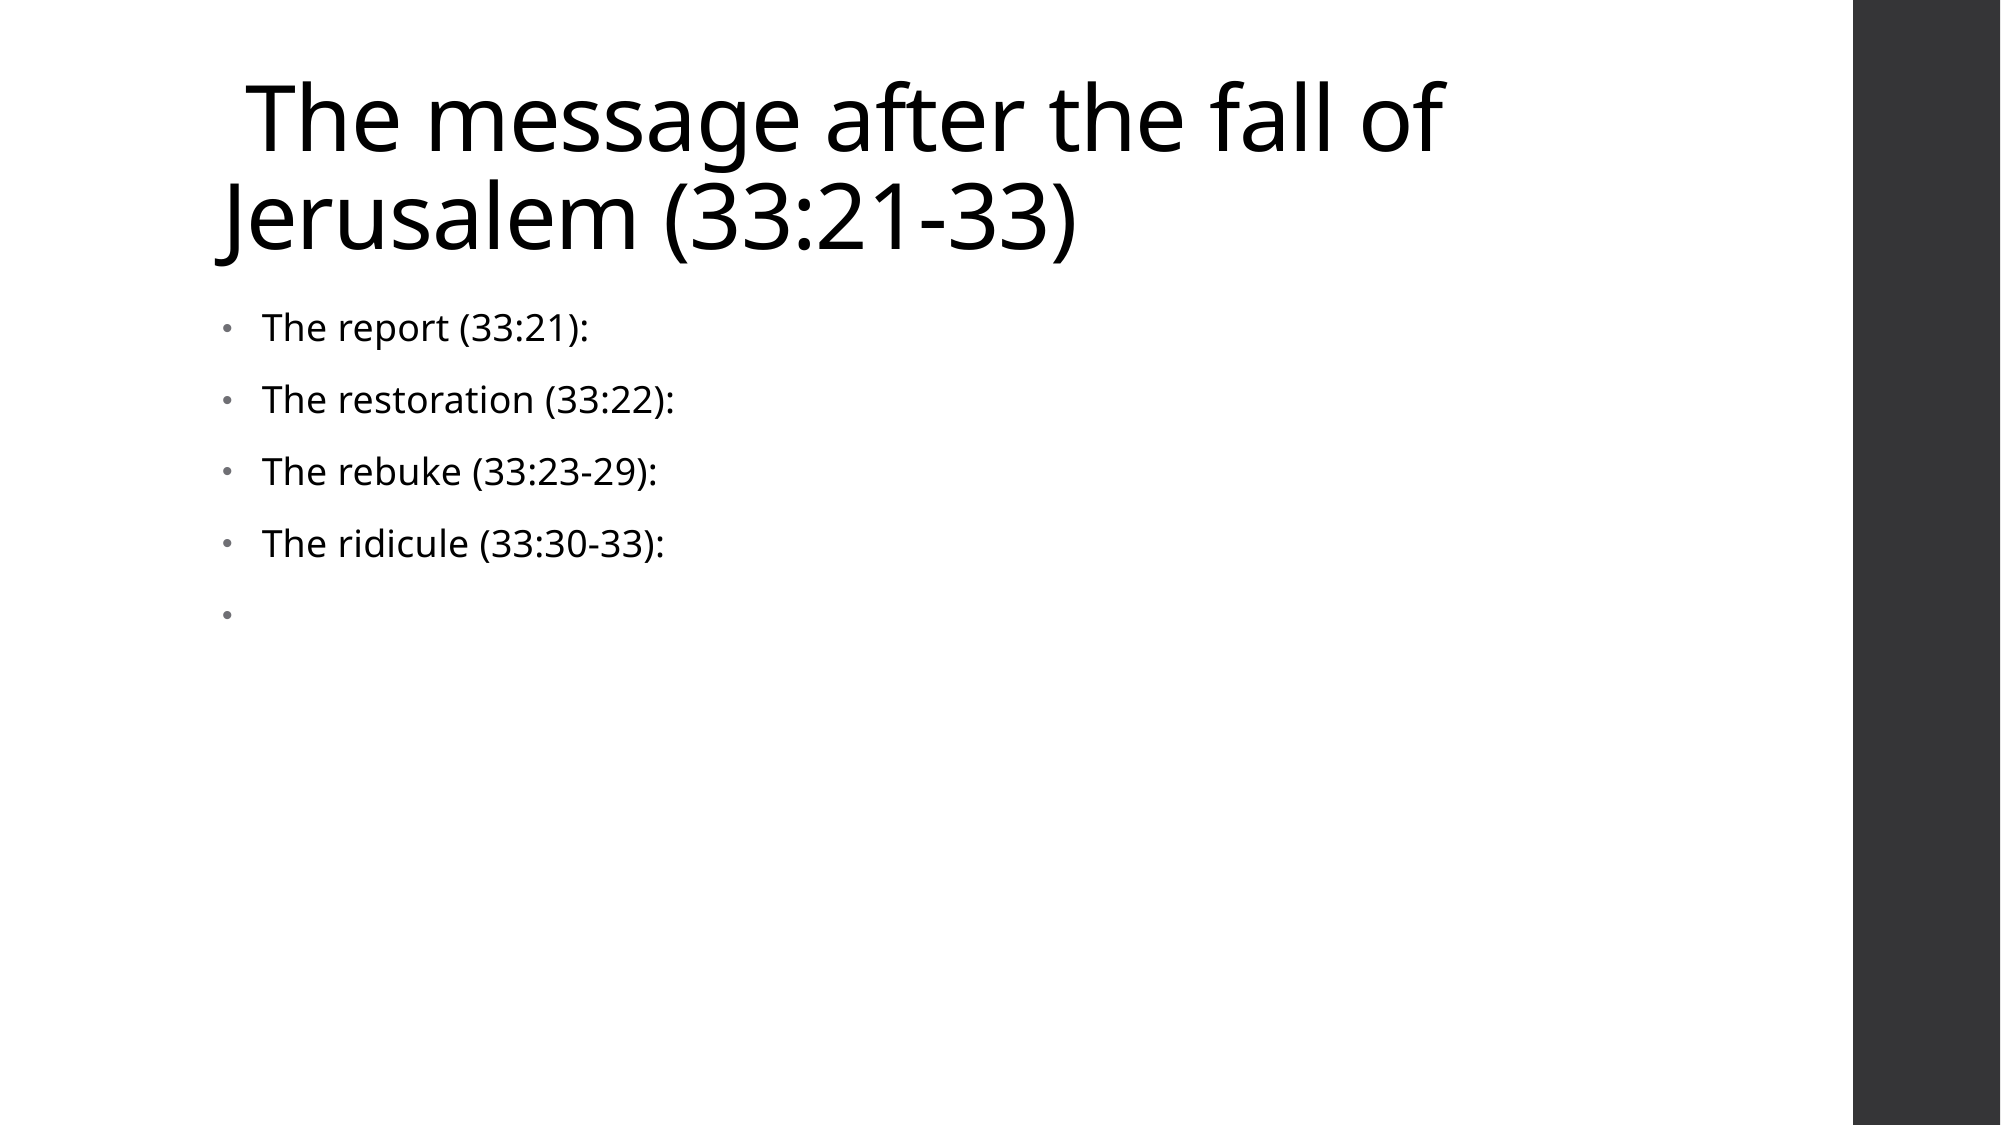

# The message after the fall of Jerusalem (33:21-33)
 The report (33:21):
 The restoration (33:22):
 The rebuke (33:23-29):
 The ridicule (33:30-33):